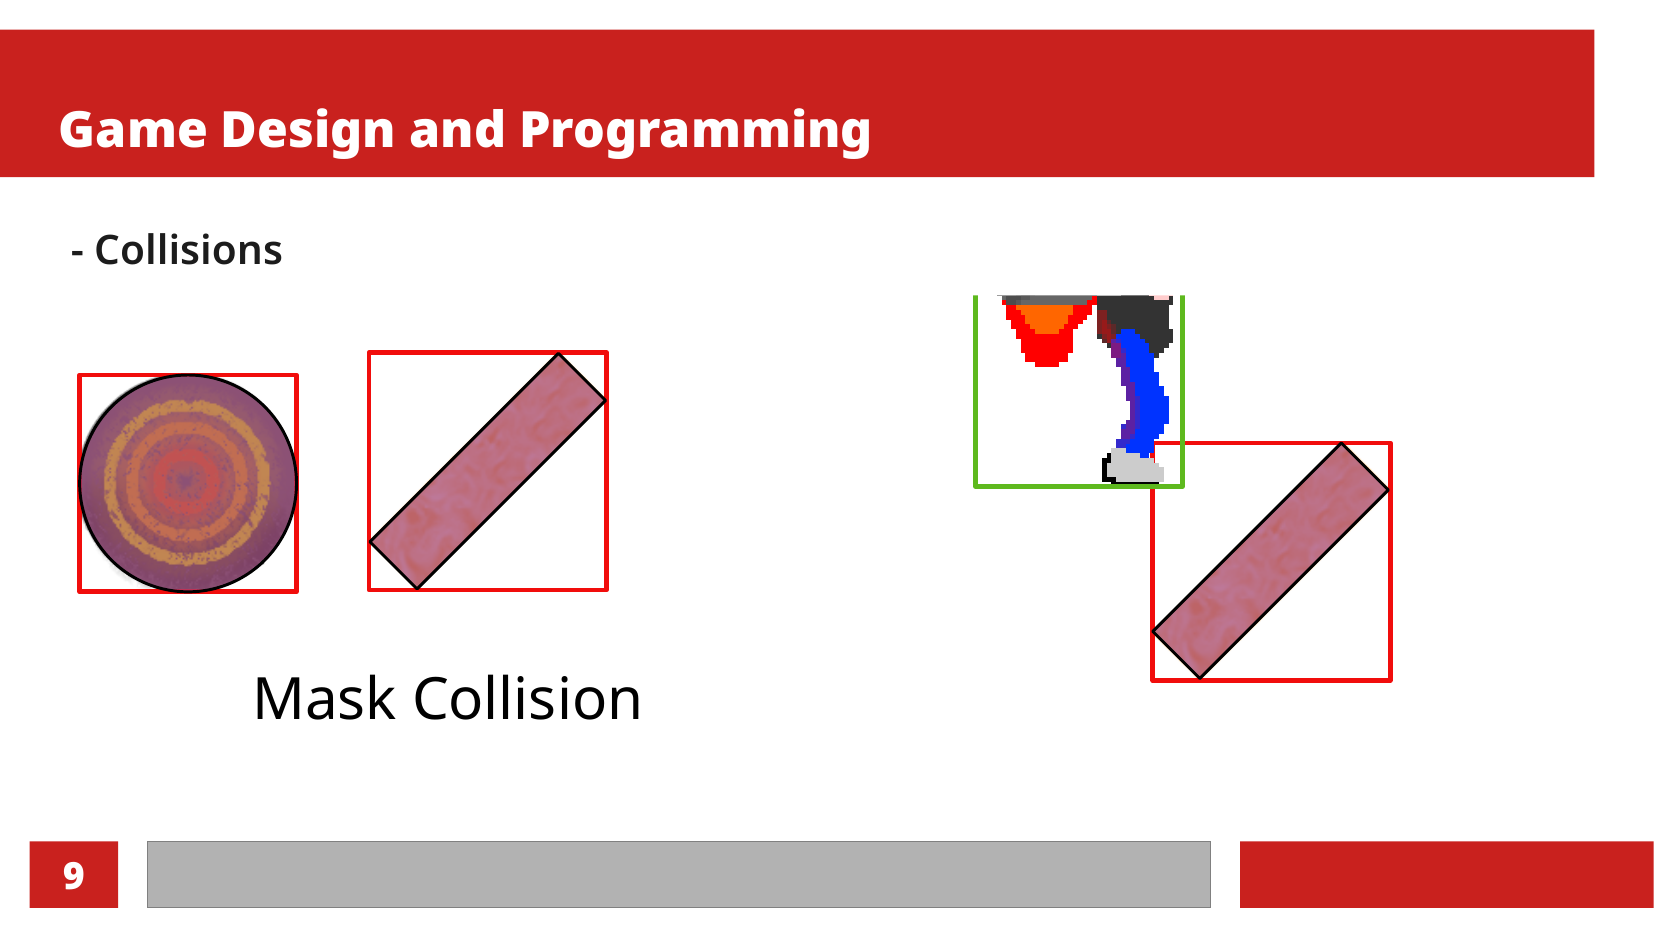

# Game Design and Programming
 - Collisions
Mask Collision
9